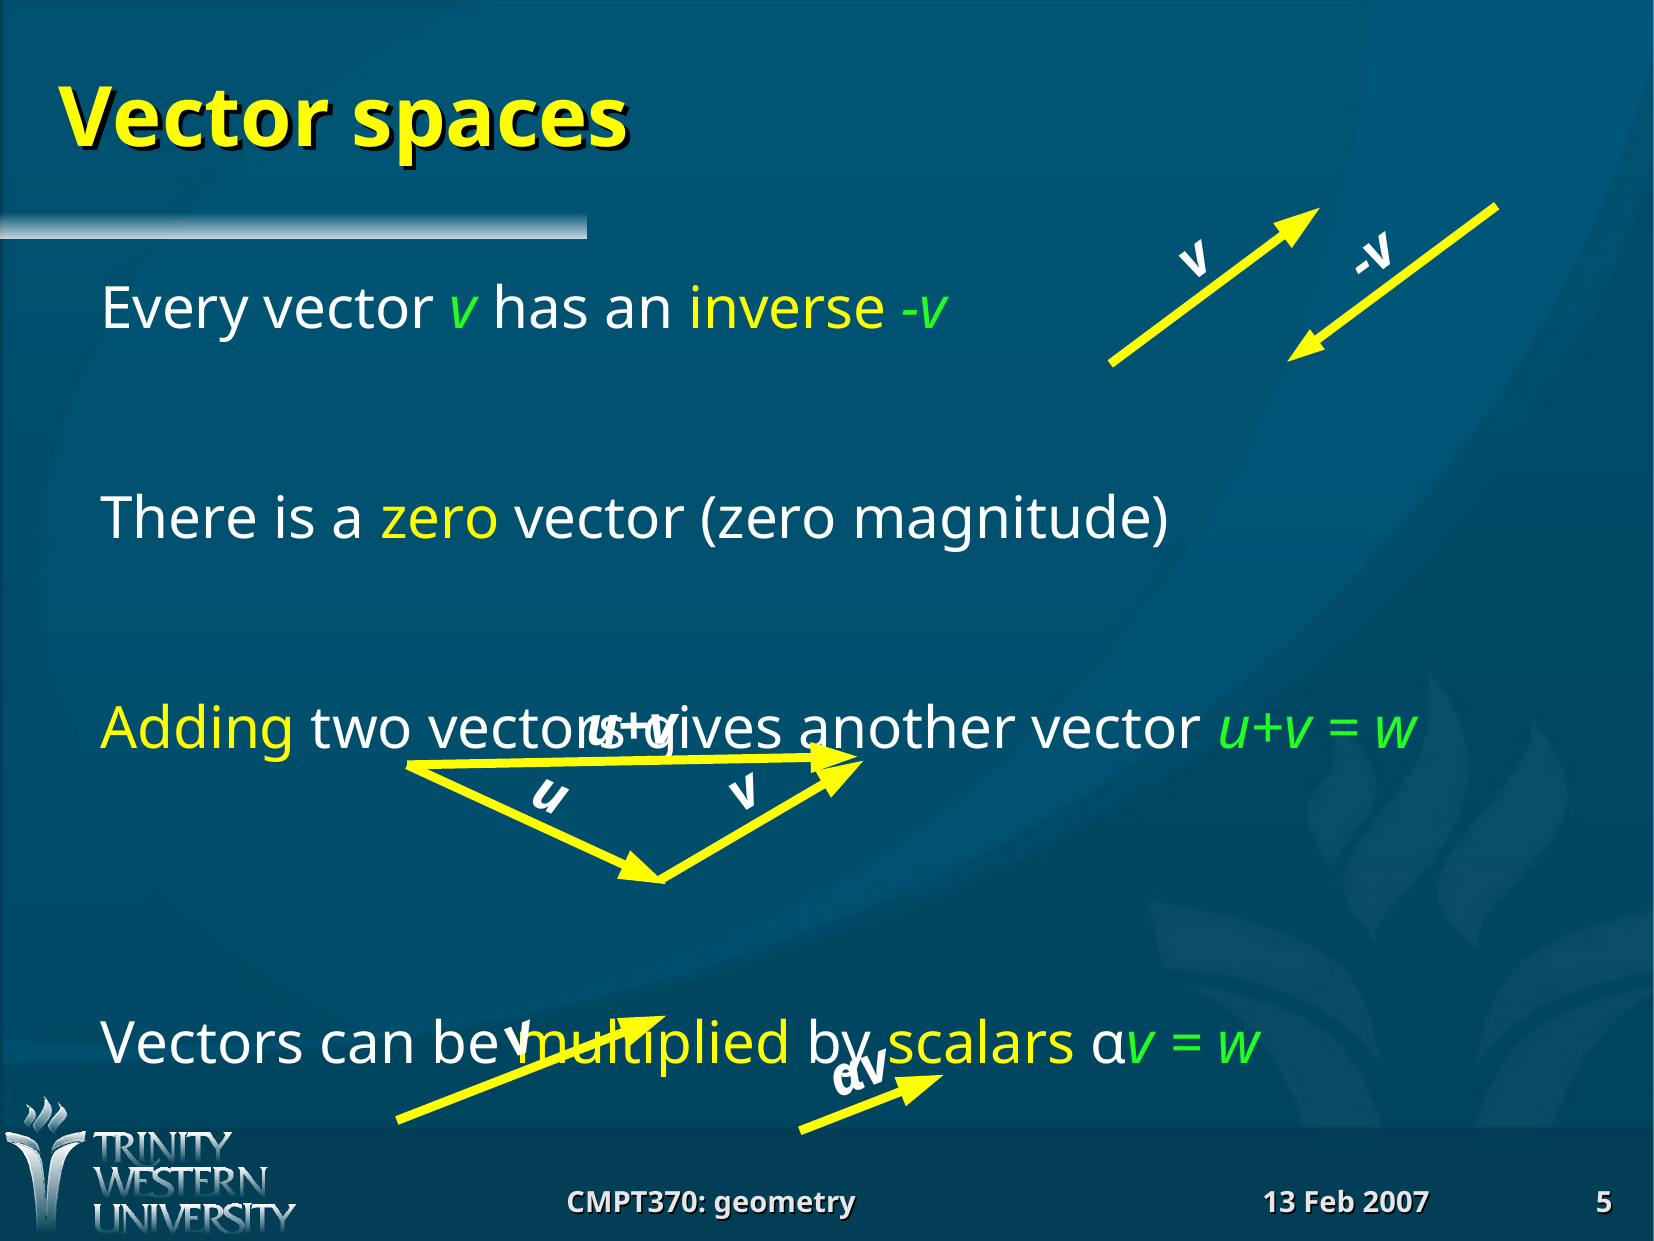

# Vector spaces
-v
v
Every vector v has an inverse -v
There is a zero vector (zero magnitude)
Adding two vectors gives another vector u+v = w
Vectors can be multiplied by scalars αv = w
u+v
v
u
v
αv
CMPT370: geometry
13 Feb 2007
5